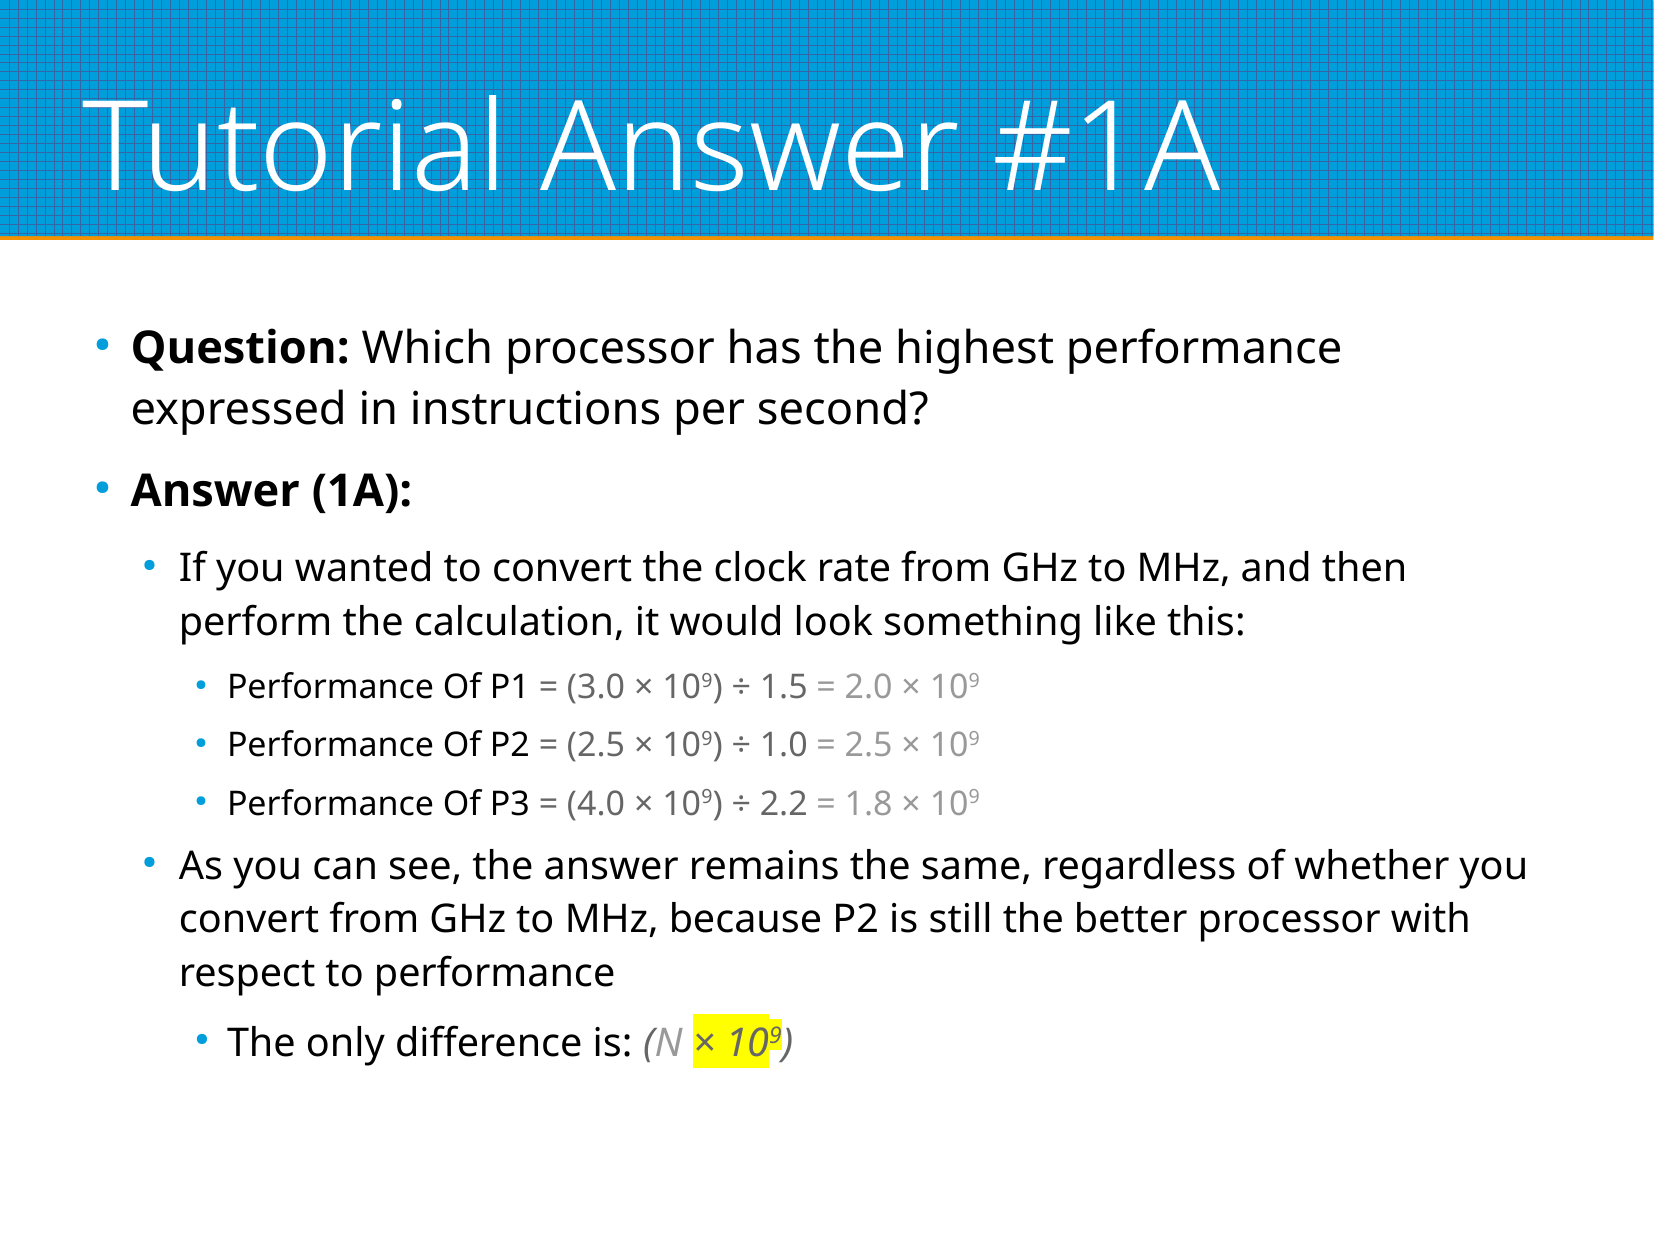

# Tutorial Answer #1A
Question: Which processor has the highest performance expressed in instructions per second?
Answer (1A):
If you wanted to convert the clock rate from GHz to MHz, and then perform the calculation, it would look something like this:
Performance Of P1 = (3.0 × 109) ÷ 1.5 = 2.0 × 109
Performance Of P2 = (2.5 × 109) ÷ 1.0 = 2.5 × 109
Performance Of P3 = (4.0 × 109) ÷ 2.2 = 1.8 × 109
As you can see, the answer remains the same, regardless of whether you convert from GHz to MHz, because P2 is still the better processor with respect to performance
The only difference is: (N × 109)